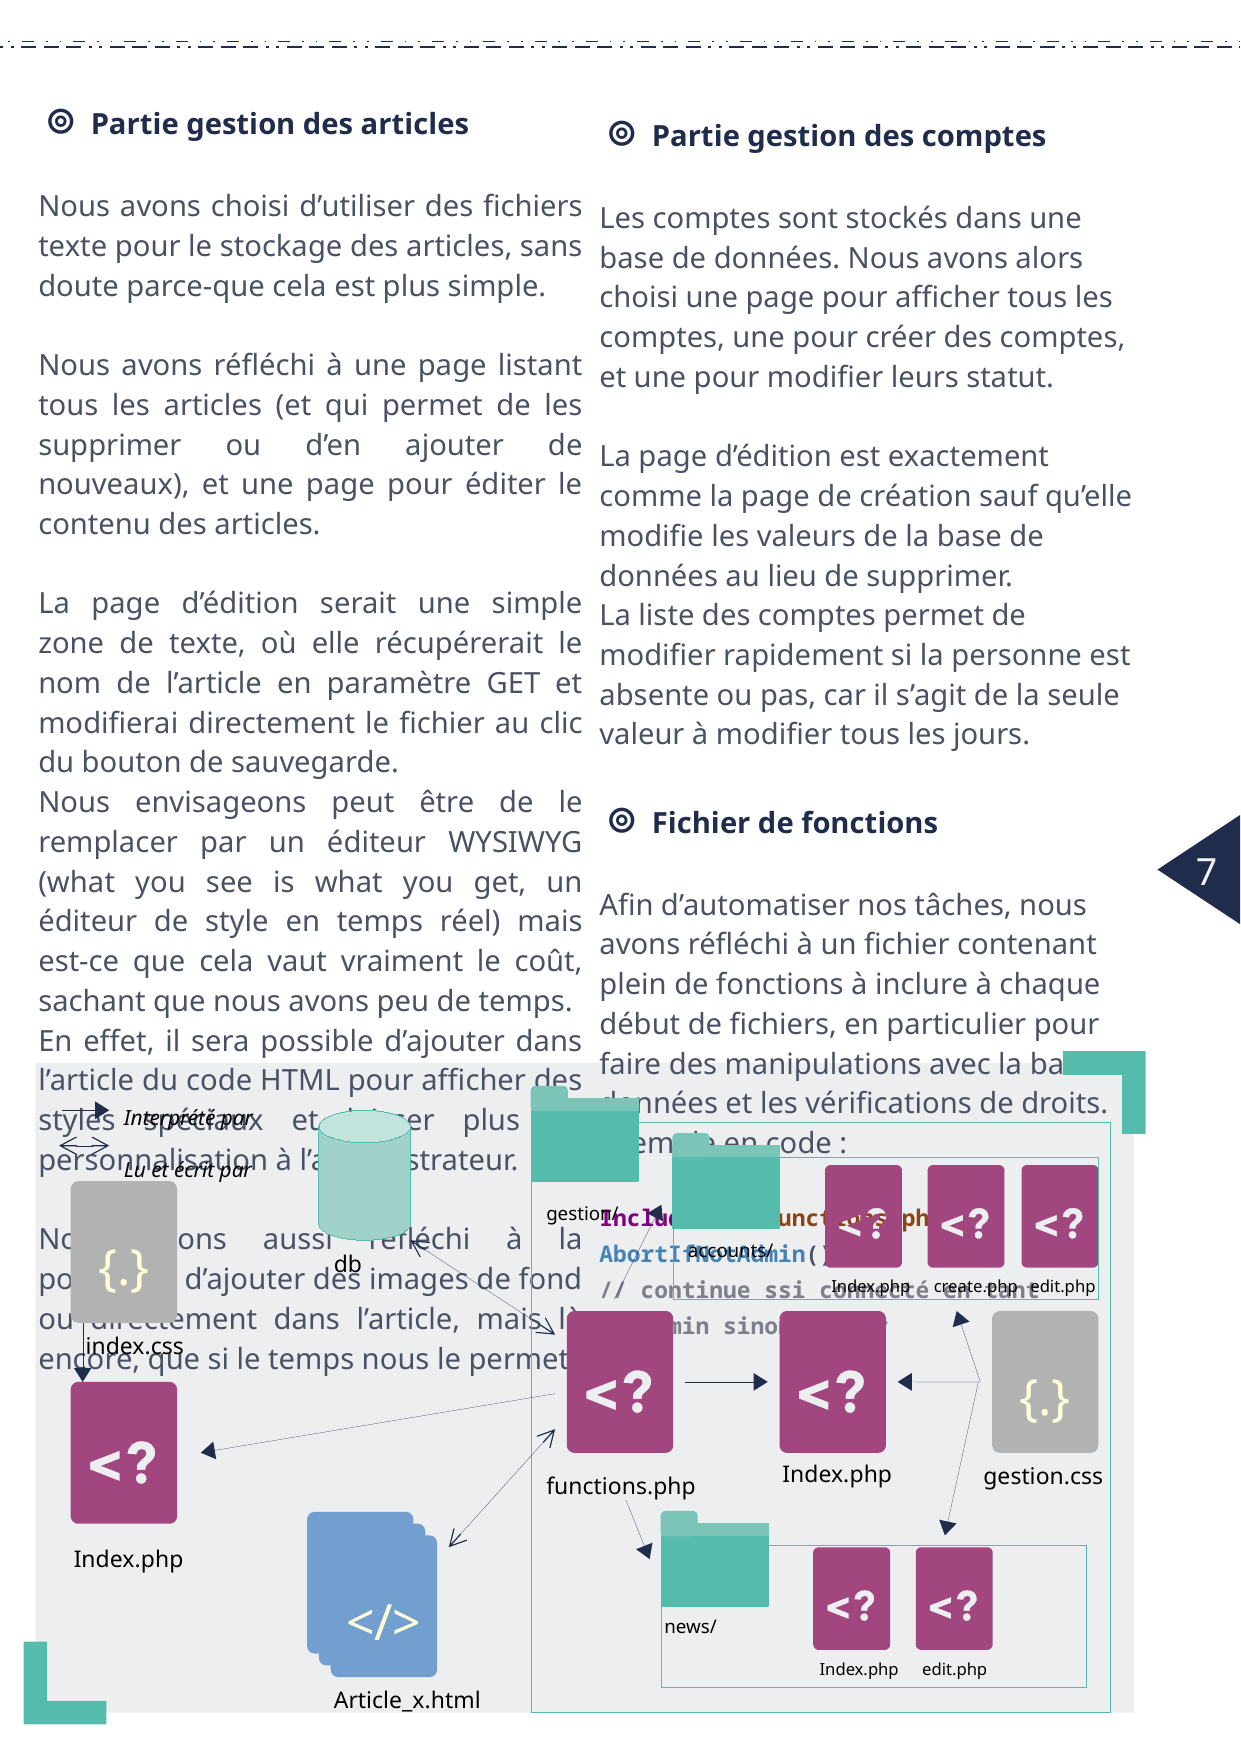

# ⌾ Partie gestion des articles
Nous avons choisi d’utiliser des fichiers texte pour le stockage des articles, sans doute parce-que cela est plus simple.
Nous avons réfléchi à une page listant tous les articles (et qui permet de les supprimer ou d’en ajouter de nouveaux), et une page pour éditer le contenu des articles.
La page d’édition serait une simple zone de texte, où elle récupérerait le nom de l’article en paramètre GET et modifierai directement le fichier au clic du bouton de sauvegarde.
Nous envisageons peut être de le remplacer par un éditeur WYSIWYG (what you see is what you get, un éditeur de style en temps réel) mais est-ce que cela vaut vraiment le coût, sachant que nous avons peu de temps.
En effet, il sera possible d’ajouter dans l’article du code HTML pour afficher des styles spéciaux et laisser plus de personnalisation à l’administrateur.
Nous avons aussi réfléchi à la possibilité d’ajouter des images de fond ou directement dans l’article, mais là encore, que si le temps nous le permet.
⌾ Partie gestion des comptes
Les comptes sont stockés dans une base de données. Nous avons alors choisi une page pour afficher tous les comptes, une pour créer des comptes, et une pour modifier leurs statut.
La page d’édition est exactement comme la page de création sauf qu’elle modifie les valeurs de la base de données au lieu de supprimer.
La liste des comptes permet de modifier rapidement si la personne est absente ou pas, car il s’agit de la seule valeur à modifier tous les jours.
⌾ Fichier de fonctions
Afin d’automatiser nos tâches, nous avons réfléchi à un fichier contenant plein de fonctions à inclure à chaque début de fichiers, en particulier pour faire des manipulations avec la base de données et les vérifications de droits. Exemple en code :
Include ‘../functions.php’
AbortIfNotAdmin()
// continue ssi connecté en tant qu’admin sinon erreur
Interprété par
Lu et écrit par
{.}
gestion/
accounts/
db
Index.php
create.php
edit.php
{.}
index.css
Index.php
gestion.css
functions.php
</>
</>
Index.php
</>
news/
Index.php
edit.php
Article_x.html